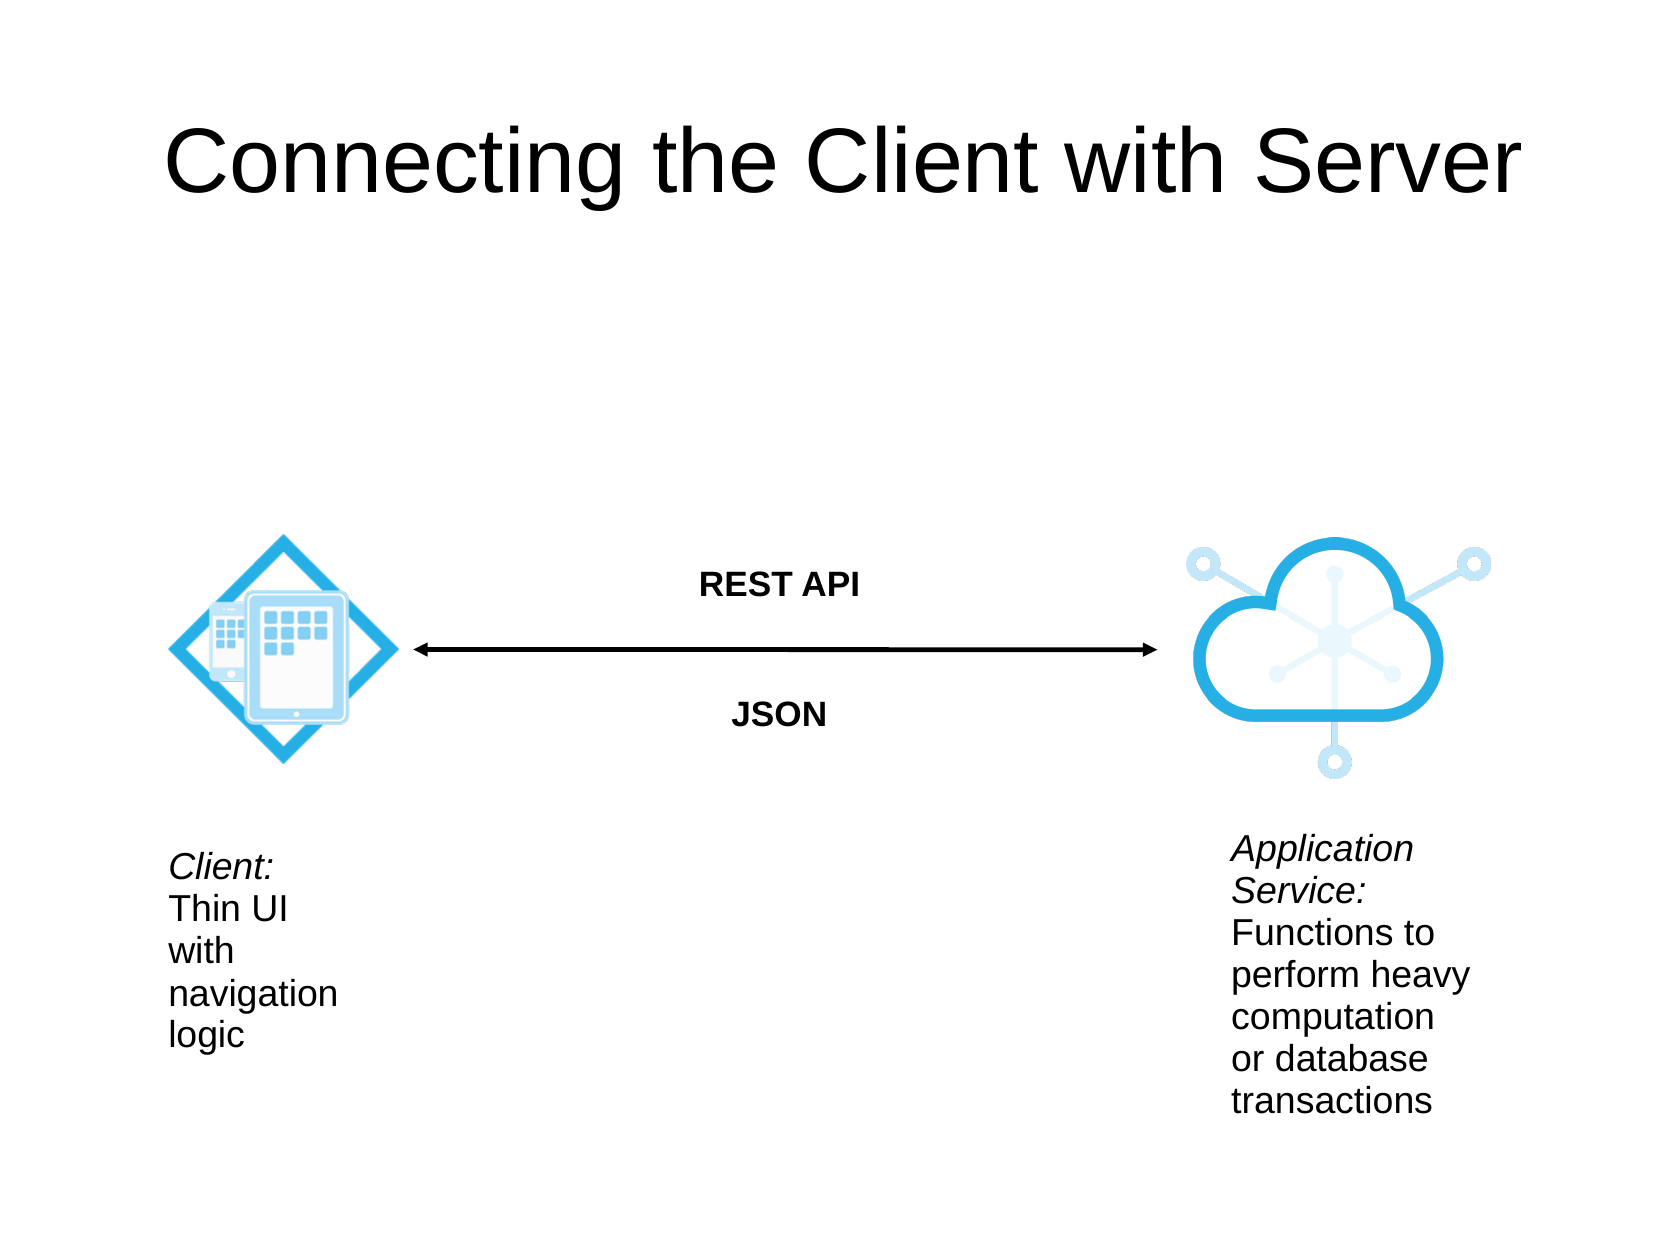

# Connecting the Client with Server
REST API
JSON
Application Service:
Functions to perform heavy computation or database transactions
Client:
Thin UI with navigation logic